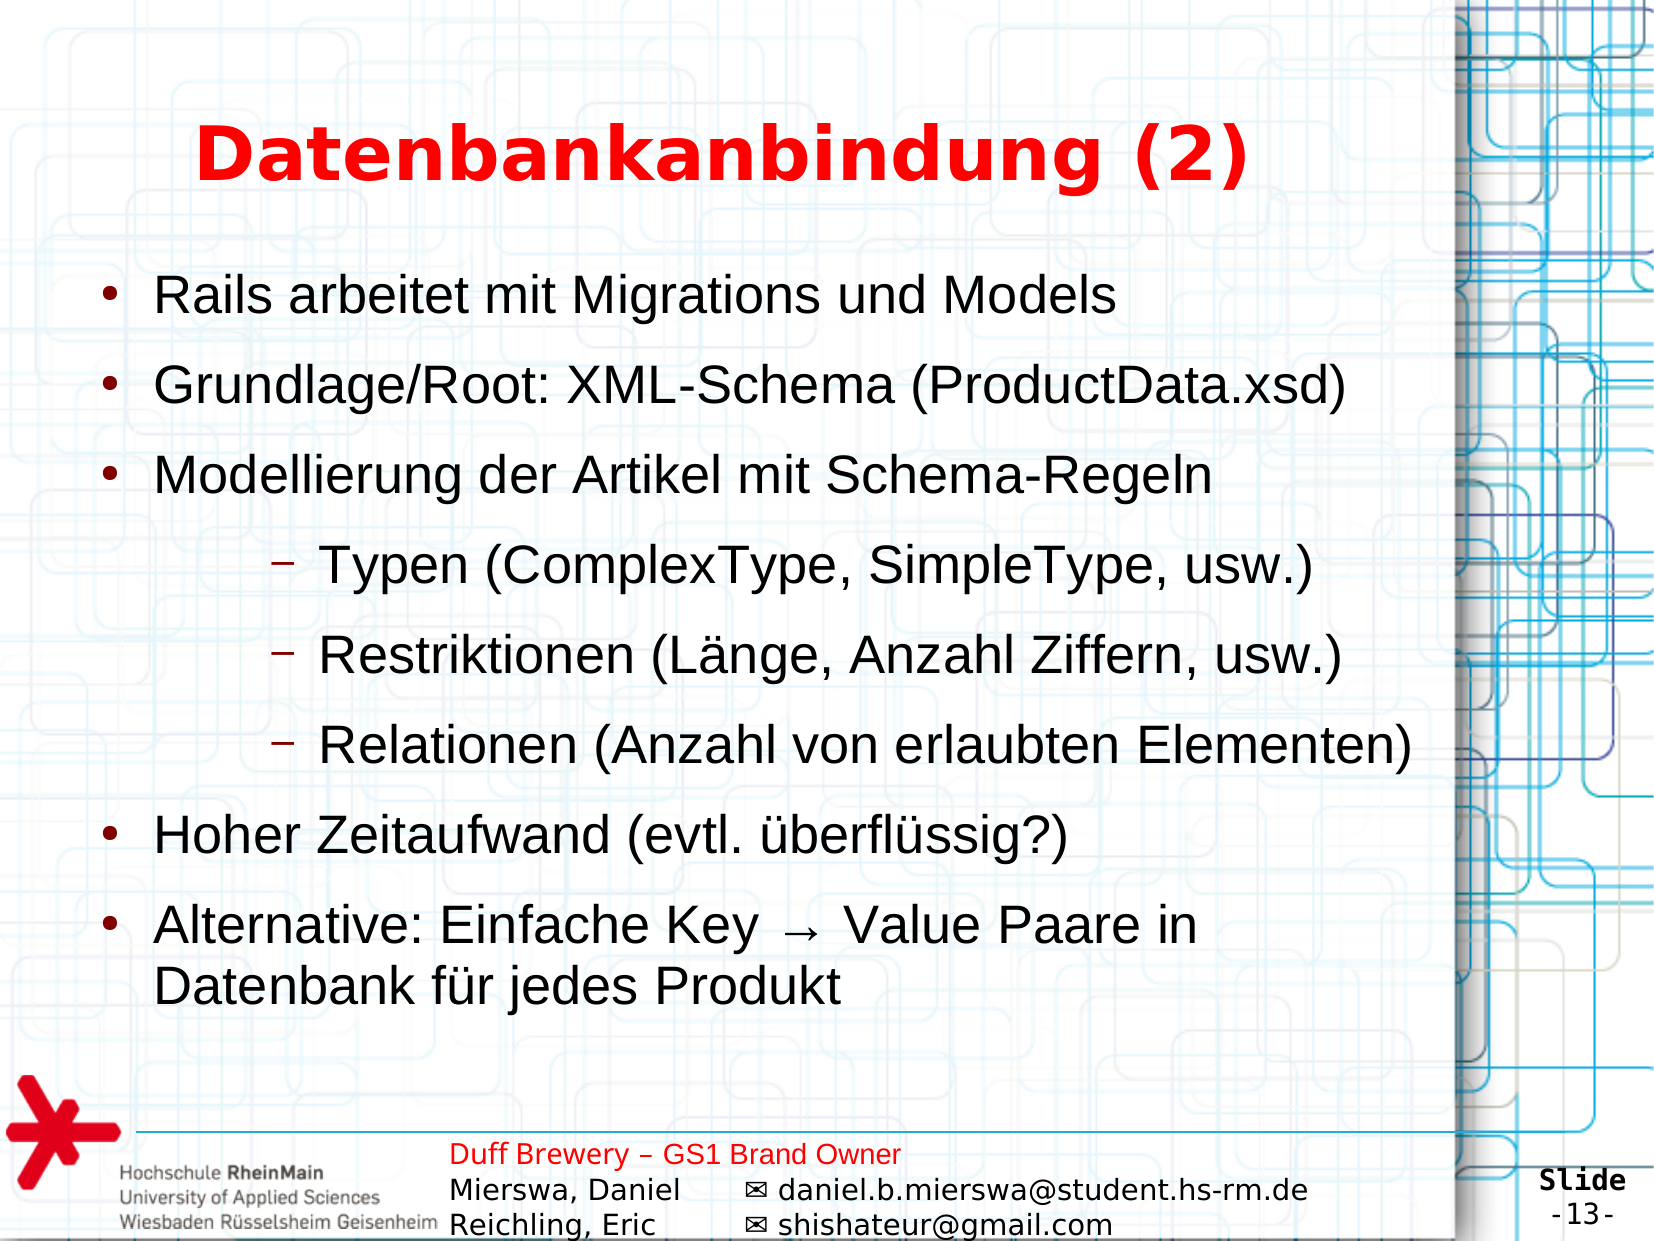

# Datenbankanbindung (2)
Rails arbeitet mit Migrations und Models
Grundlage/Root: XML-Schema (ProductData.xsd)
Modellierung der Artikel mit Schema-Regeln
Typen (ComplexType, SimpleType, usw.)
Restriktionen (Länge, Anzahl Ziffern, usw.)
Relationen (Anzahl von erlaubten Elementen)
Hoher Zeitaufwand (evtl. überflüssig?)
Alternative: Einfache Key → Value Paare in Datenbank für jedes Produkt
13